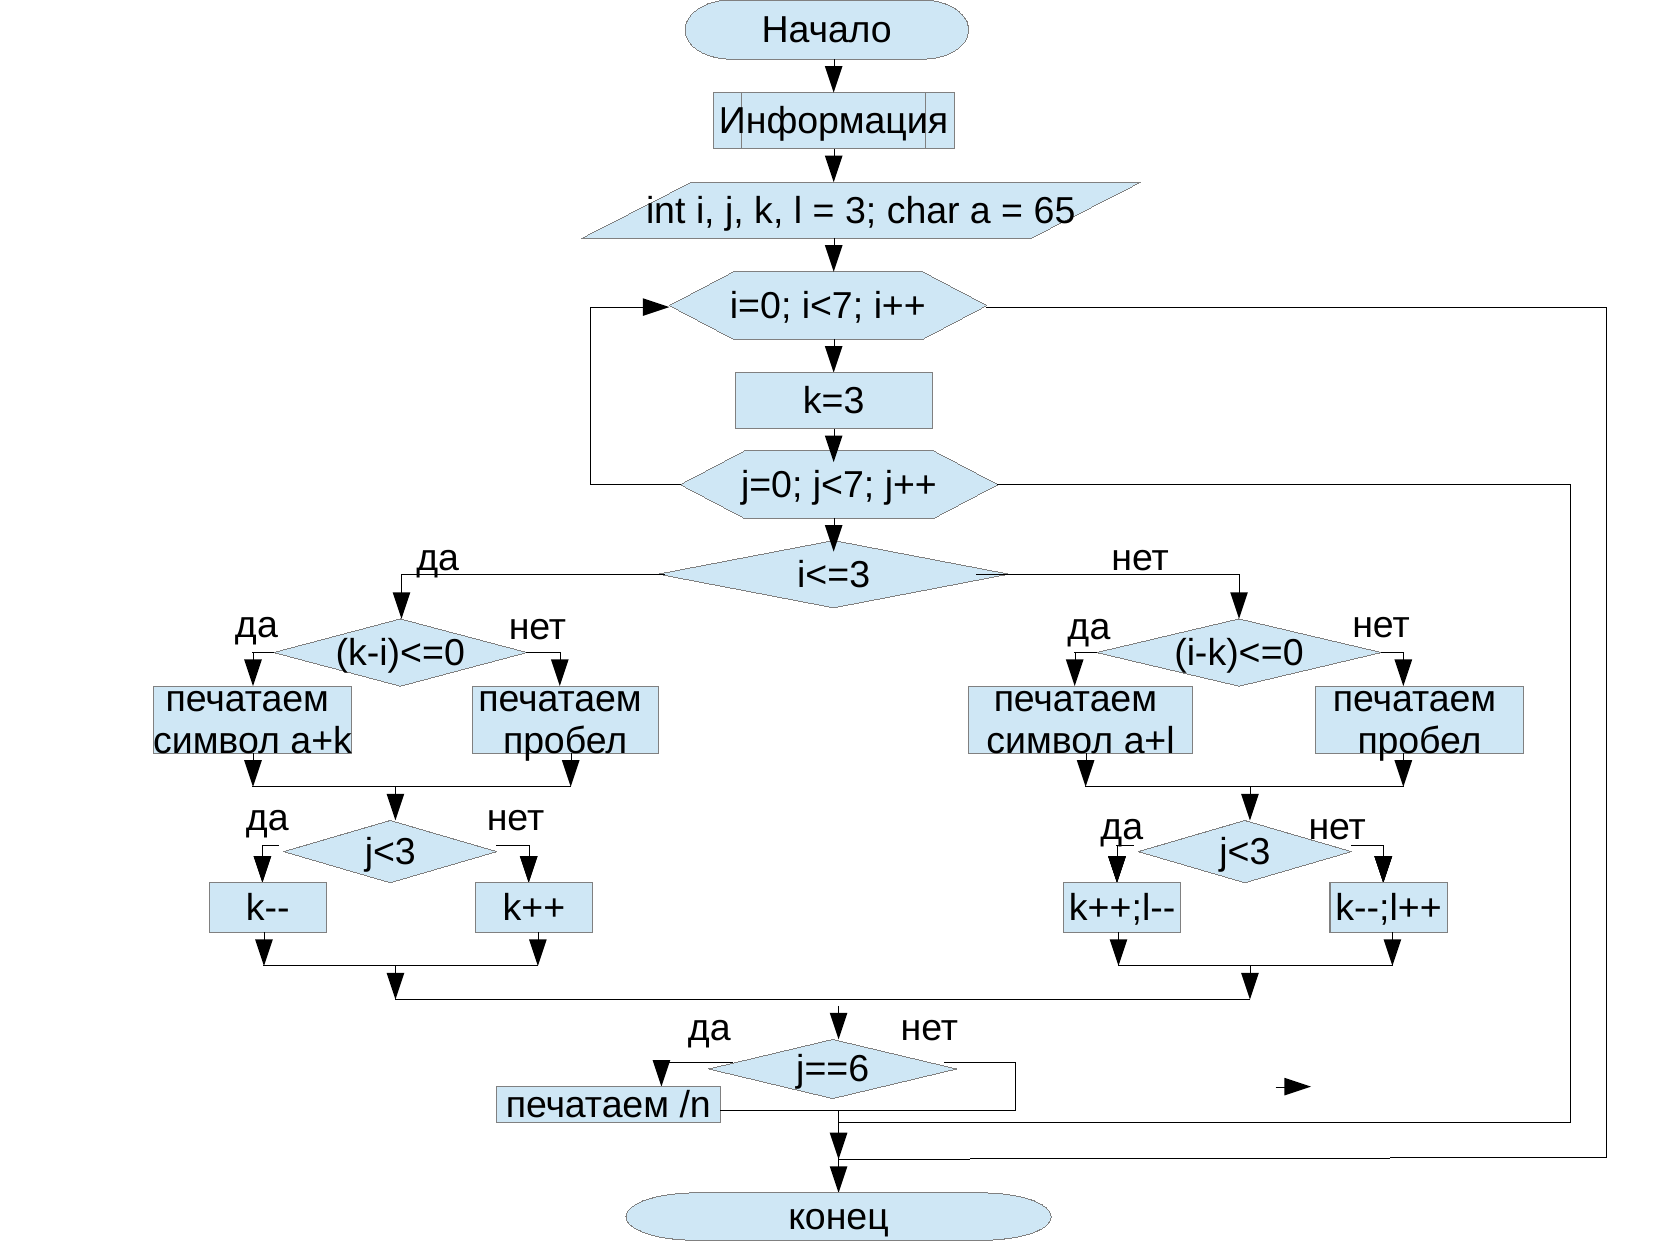

Начало
Информация
int i, j, k, l = 3; char a = 65
i=0; i<7; i++
k=3
j=0; j<7; j++
да
нет
i<=3
да
нет
нет
да
(k-i)<=0
(i-k)<=0
печатаем
символ a+k
печатаем
пробел
печатаем
символ a+l
печатаем
пробел
да
нет
да
нет
j<3
j<3
j<3
j<3
k++
k--
k++
k--
k--
k++
k++
k++
k--
k--
k++;l--
k--;l++
да
нет
j==6
печатаем /n
конец